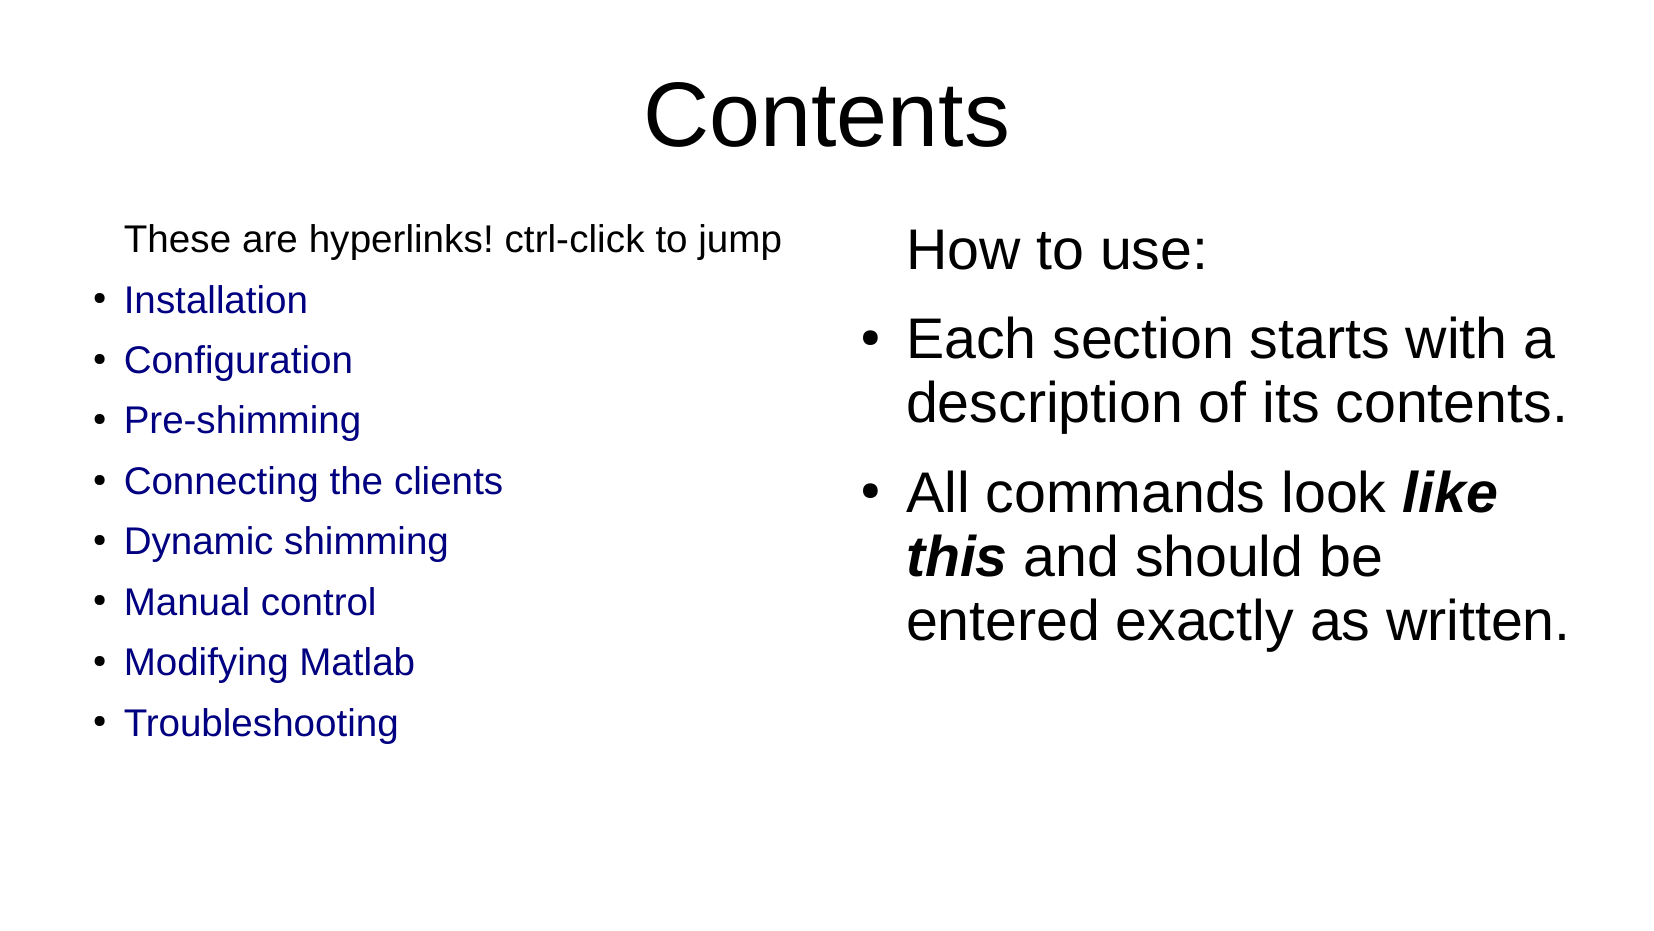

# Contents
These are hyperlinks! ctrl-click to jump
Installation
Configuration
Pre-shimming
Connecting the clients
Dynamic shimming
Manual control
Modifying Matlab
Troubleshooting
How to use:
Each section starts with a description of its contents.
All commands look like this and should be entered exactly as written.